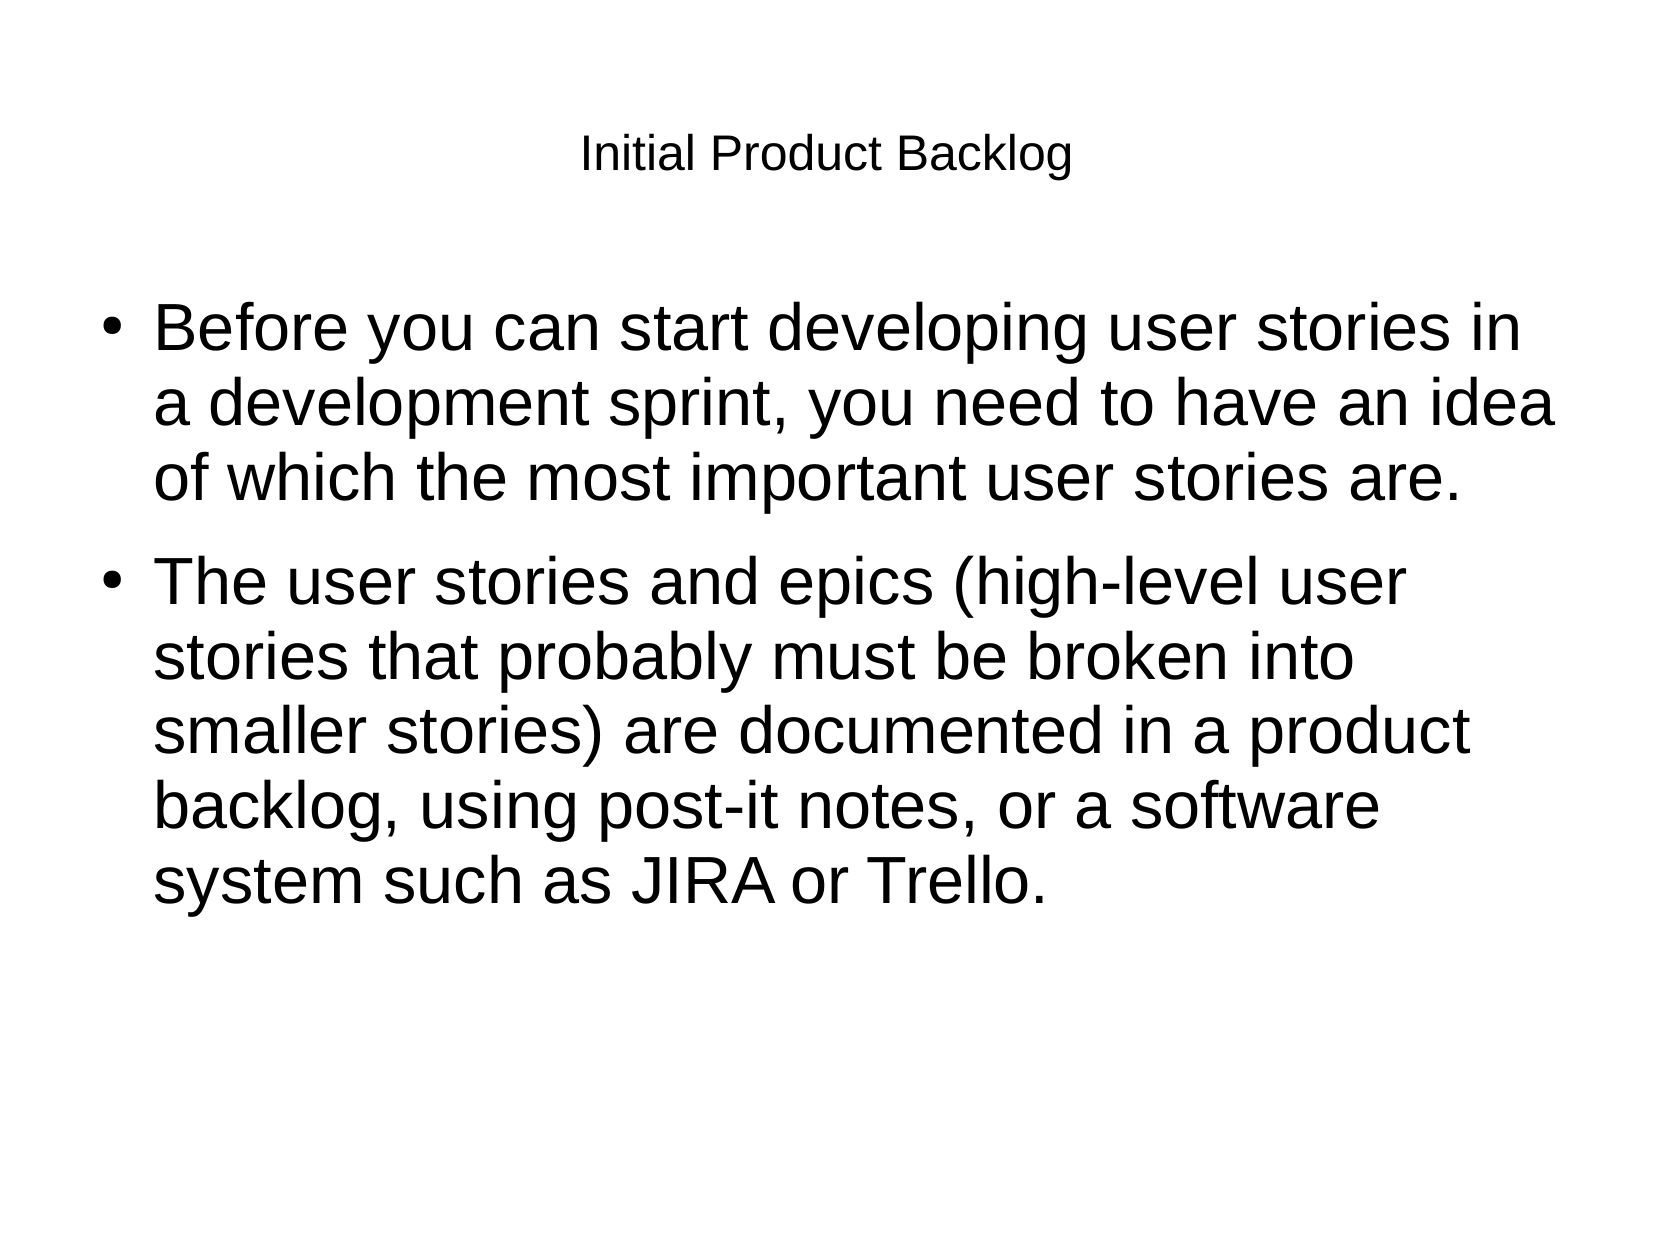

# Initial Product Backlog
Before you can start developing user stories in a development sprint, you need to have an idea of which the most important user stories are.
The user stories and epics (high-level user stories that probably must be broken into smaller stories) are documented in a product backlog, using post-it notes, or a software system such as JIRA or Trello.